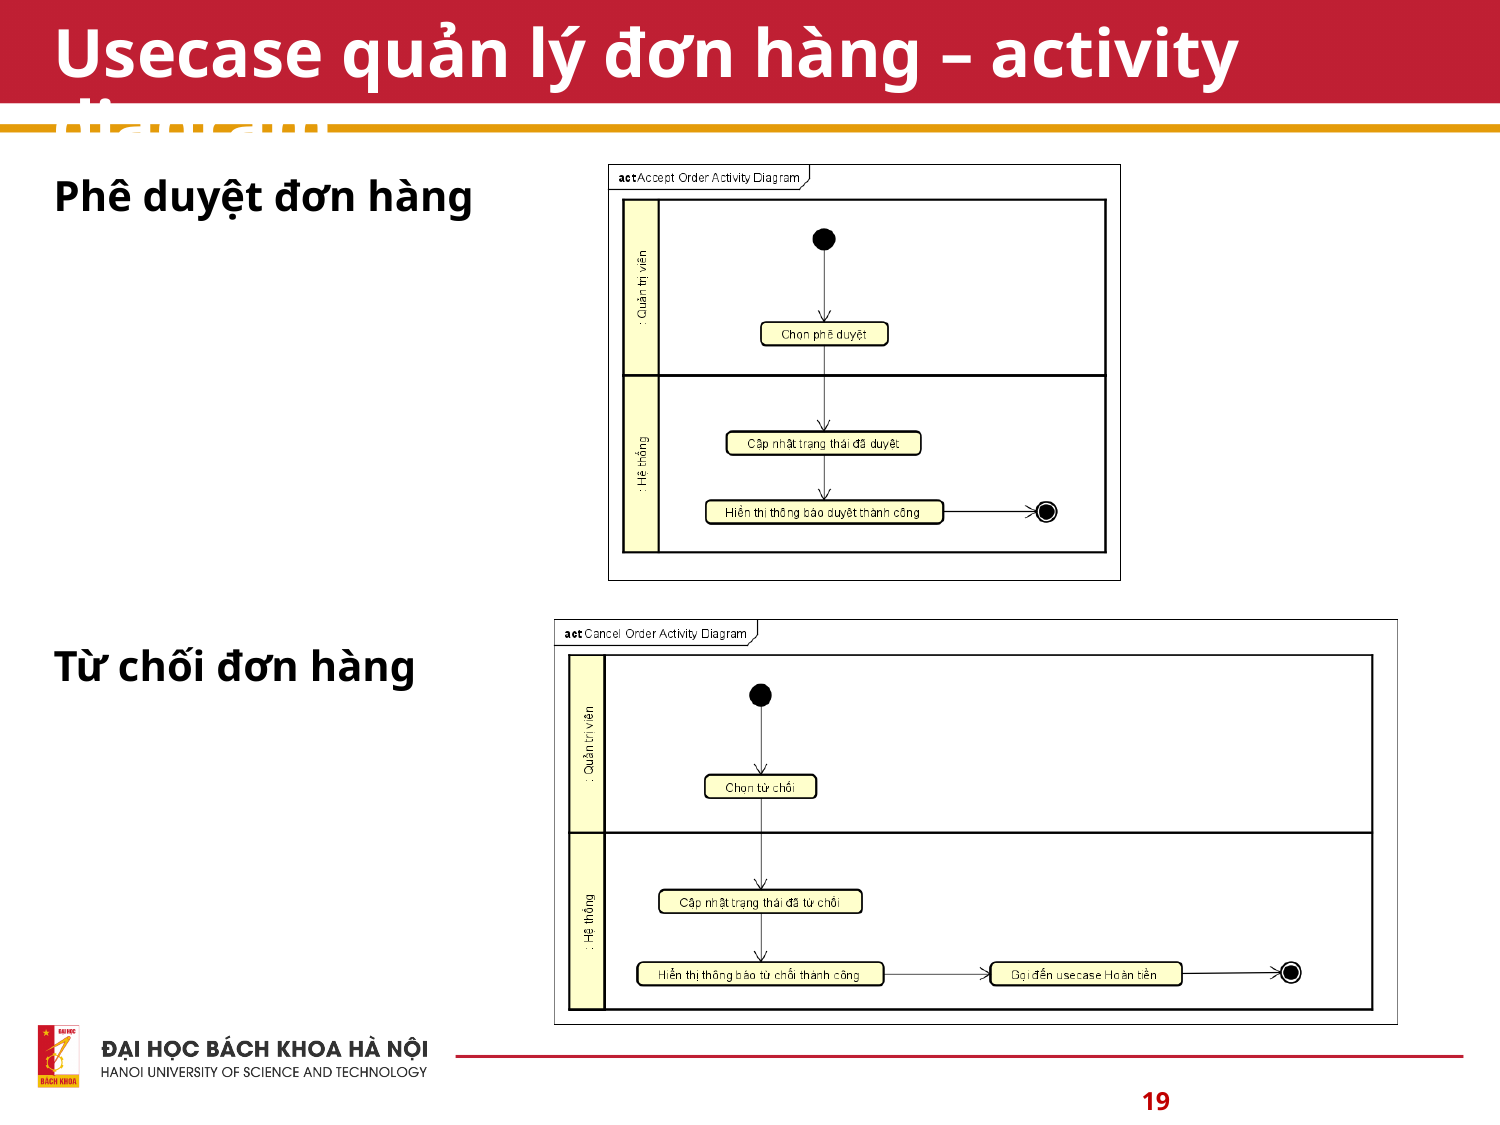

# Usecase quản lý đơn hàng – activity diagram
Phê duyệt đơn hàng
Từ chối đơn hàng